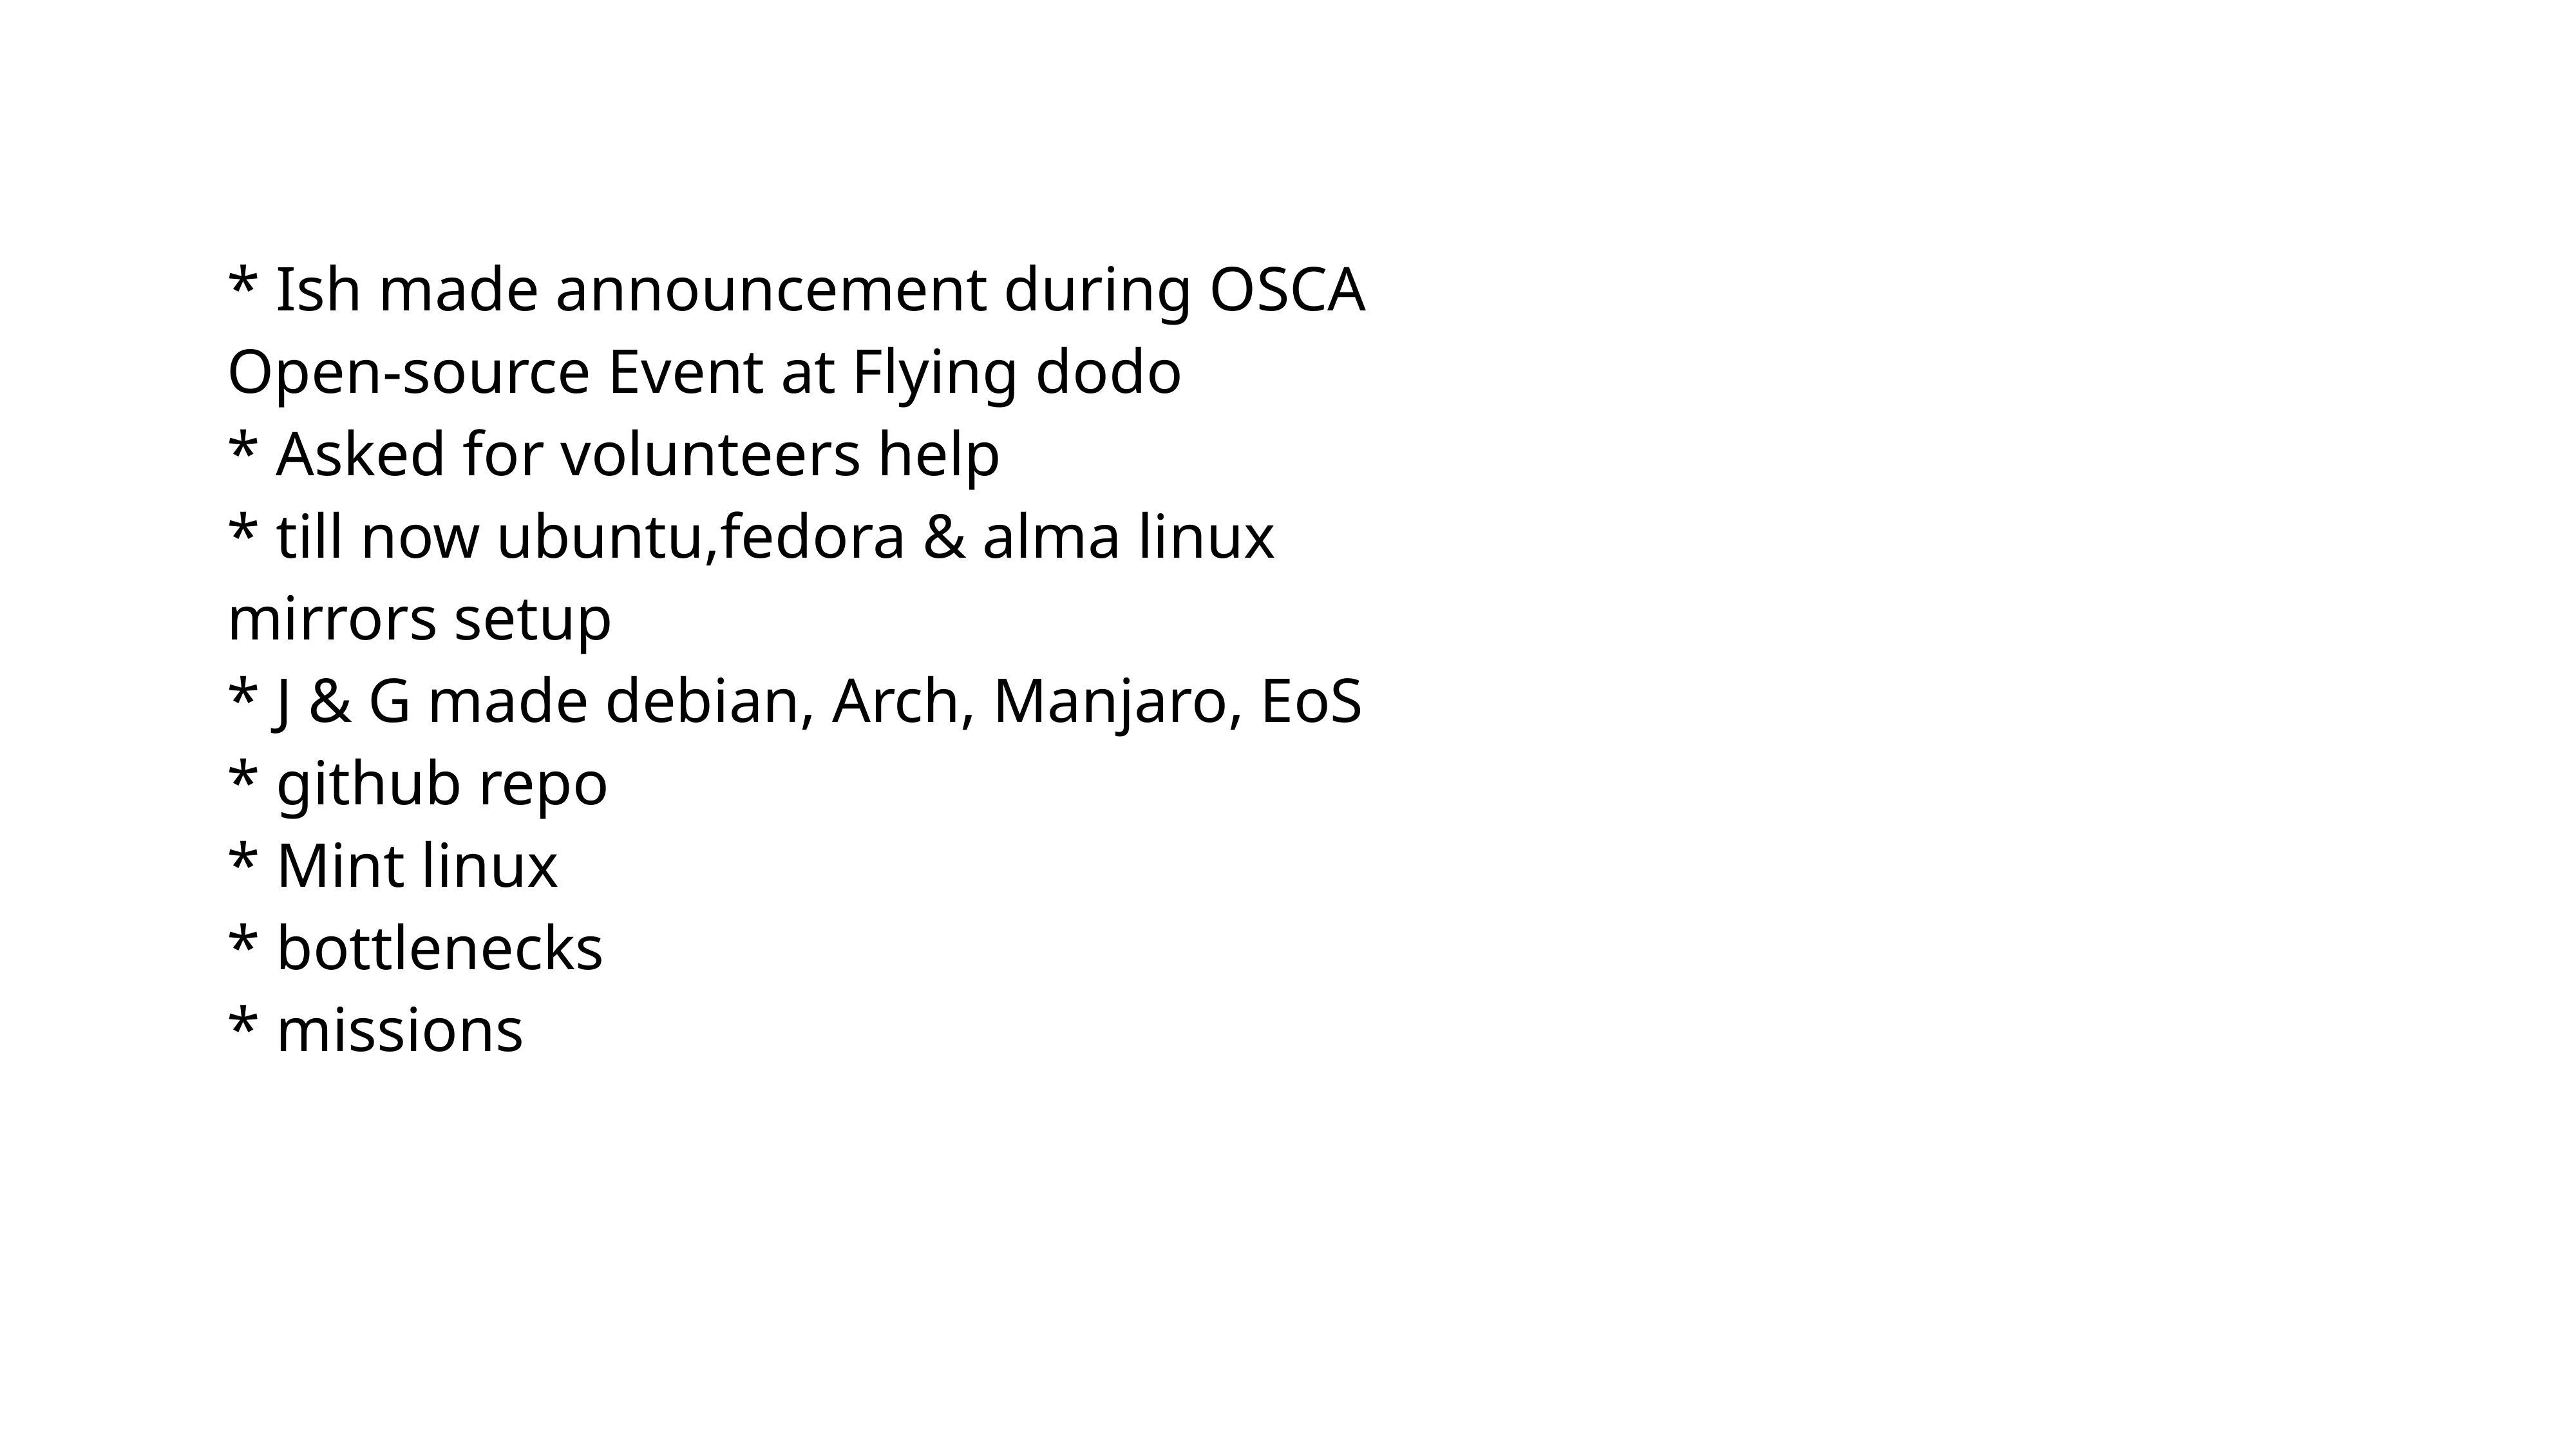

* Ish made announcement during OSCA Open-source Event at Flying dodo
* Asked for volunteers help
* till now ubuntu,fedora & alma linux mirrors setup
* J & G made debian, Arch, Manjaro, EoS
* github repo
* Mint linux
* bottlenecks
* missions